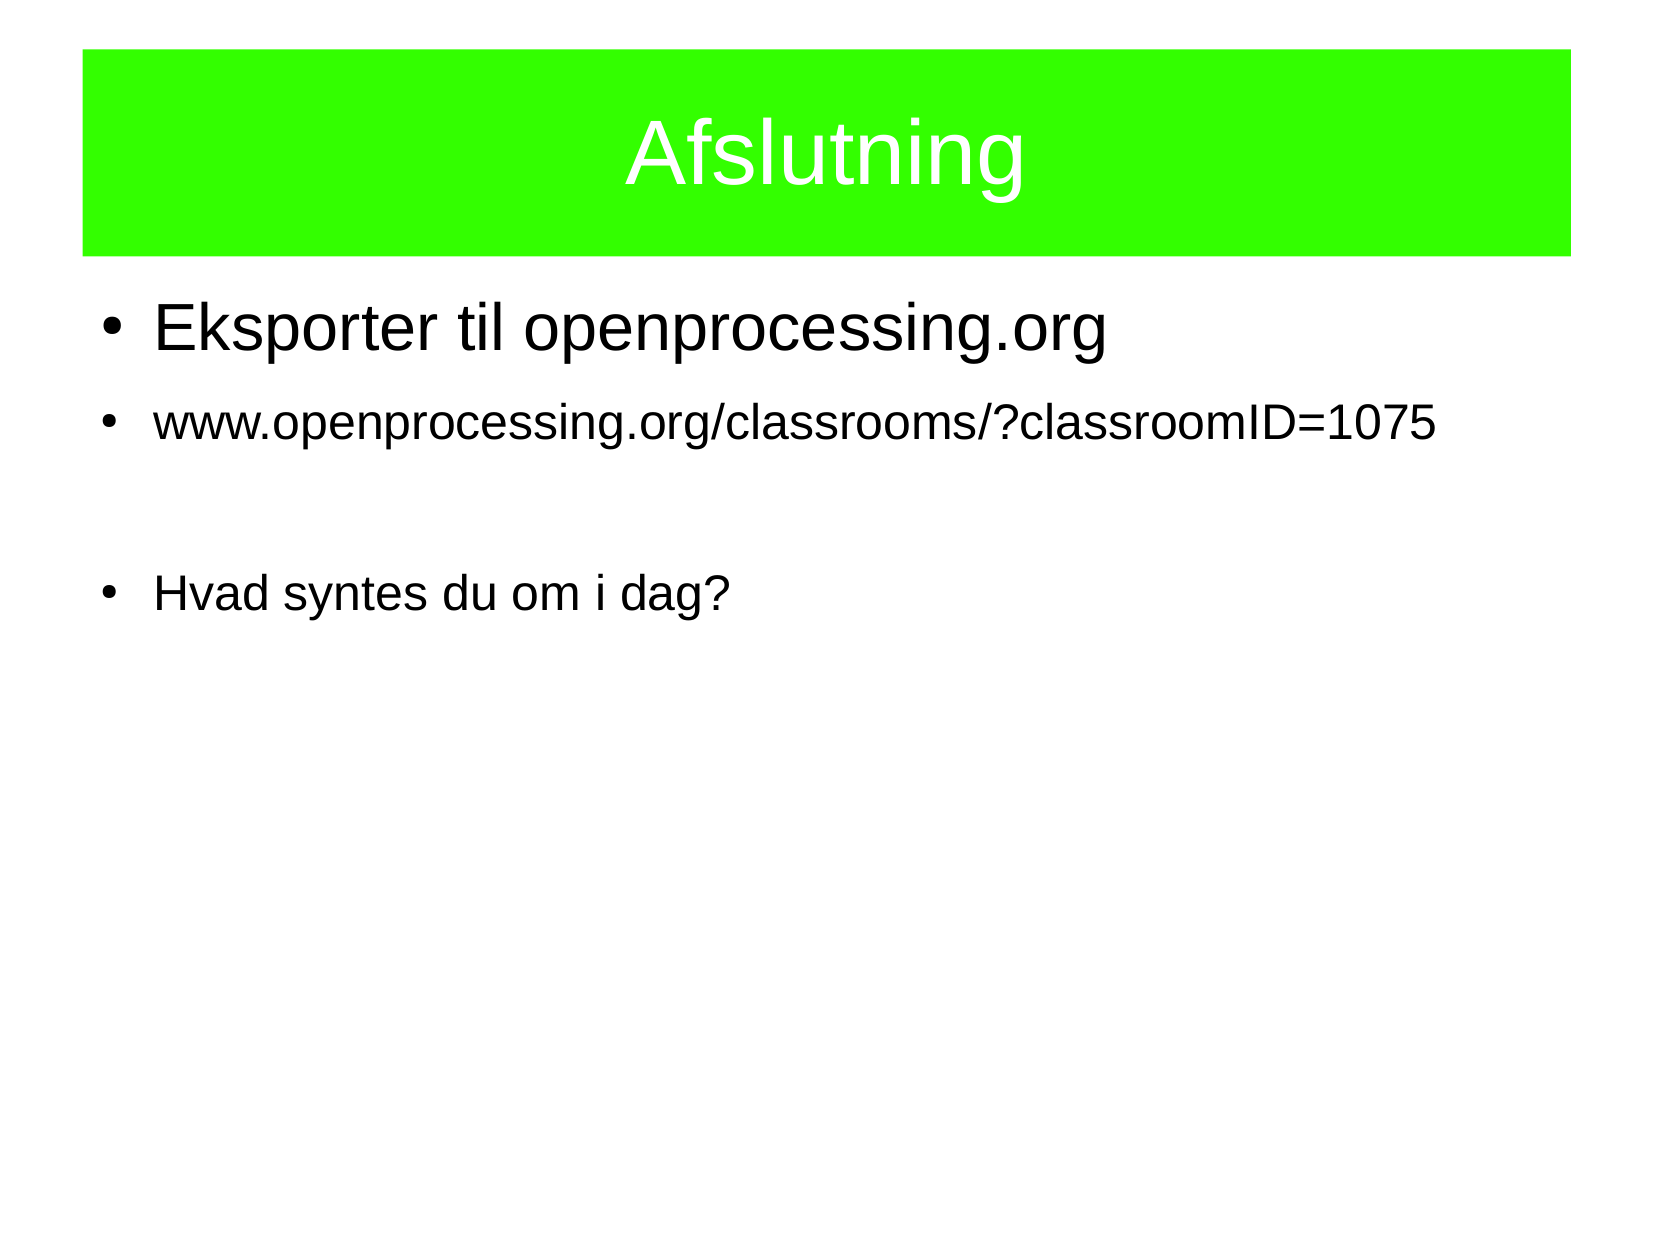

# Afslutning
Eksporter til openprocessing.org
www.openprocessing.org/classrooms/?classroomID=1075
Hvad syntes du om i dag?